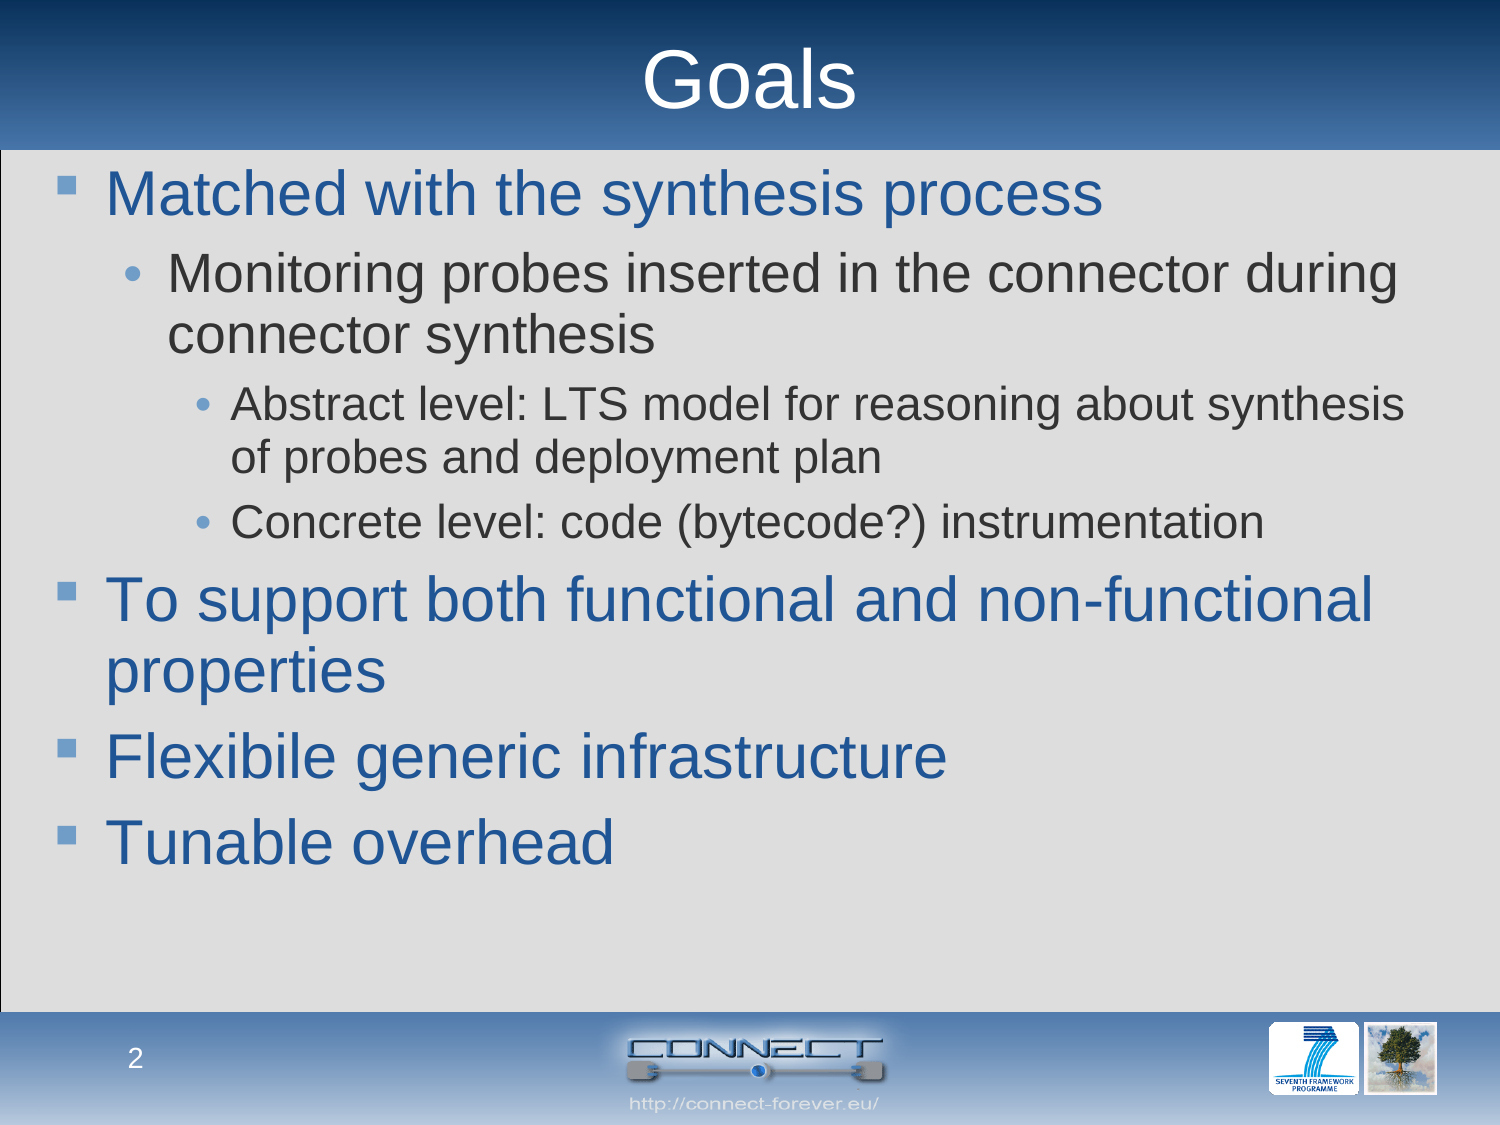

# Goals
Matched with the synthesis process
Monitoring probes inserted in the connector during connector synthesis
Abstract level: LTS model for reasoning about synthesis of probes and deployment plan
Concrete level: code (bytecode?) instrumentation
To support both functional and non-functional properties
Flexibile generic infrastructure
Tunable overhead
2